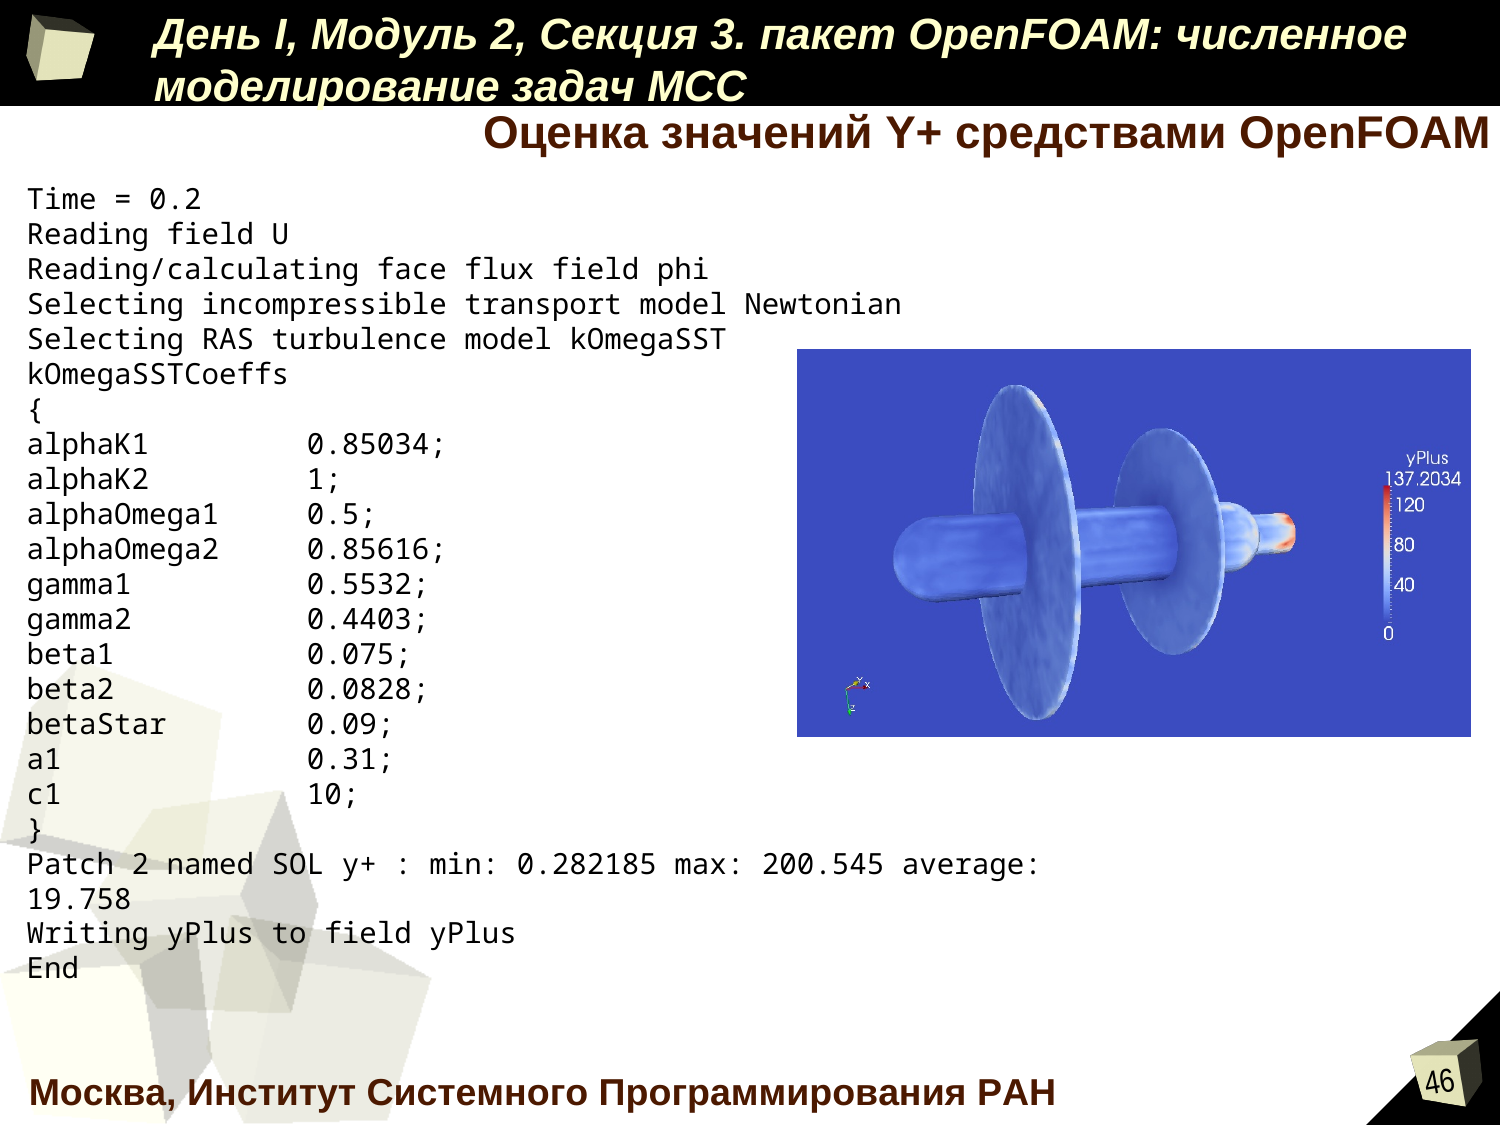

Оценка значений Y+ средствами OpenFOAM
Time = 0.2
Reading field U
Reading/calculating face flux field phi
Selecting incompressible transport model Newtonian
Selecting RAS turbulence model kOmegaSST
kOmegaSSTCoeffs
{
alphaK1 0.85034;
alphaK2 1;
alphaOmega1 0.5;
alphaOmega2 0.85616;
gamma1 0.5532;
gamma2 0.4403;
beta1 0.075;
beta2 0.0828;
betaStar 0.09;
a1 0.31;
c1 10;
}
Patch 2 named SOL y+ : min: 0.282185 max: 200.545 average: 19.758
Writing yPlus to field yPlus
End